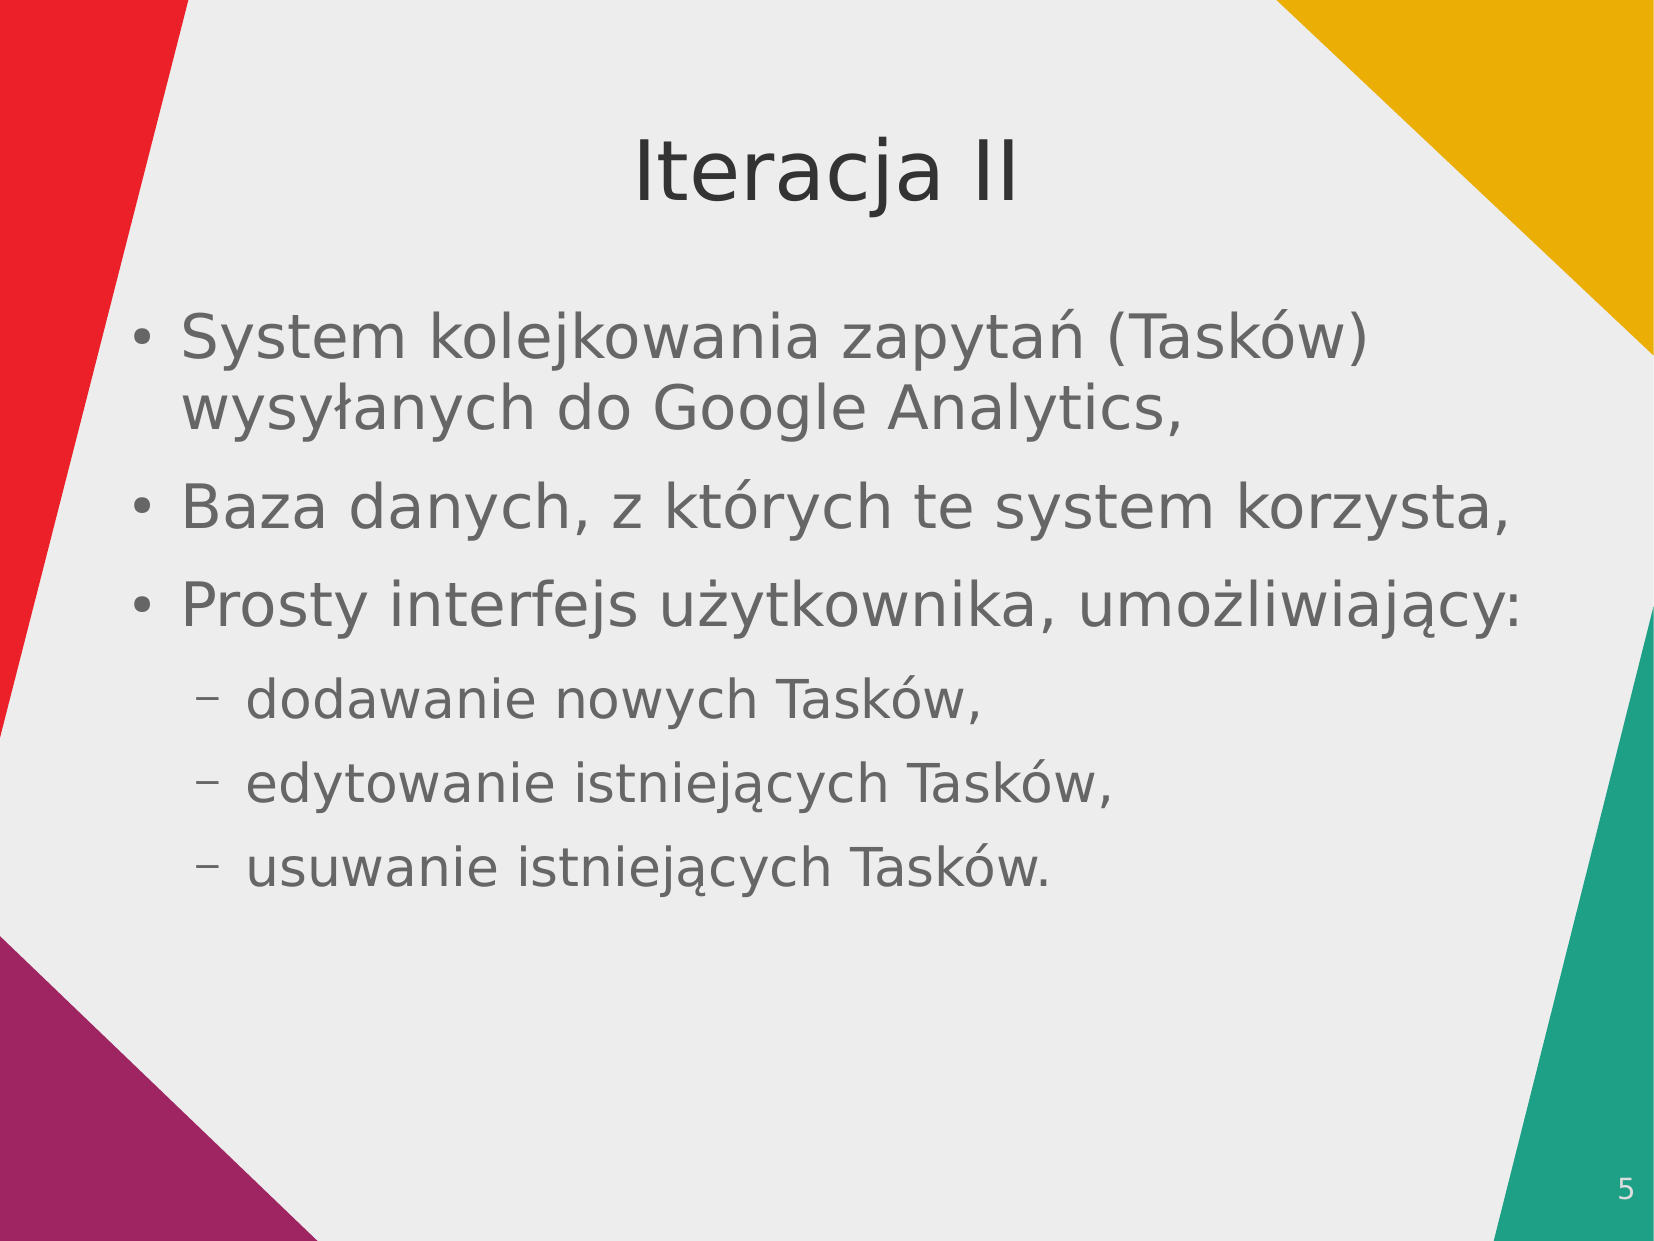

# Iteracja II
System kolejkowania zapytań (Tasków) wysyłanych do Google Analytics,
Baza danych, z których te system korzysta,
Prosty interfejs użytkownika, umożliwiający:
dodawanie nowych Tasków,
edytowanie istniejących Tasków,
usuwanie istniejących Tasków.
5